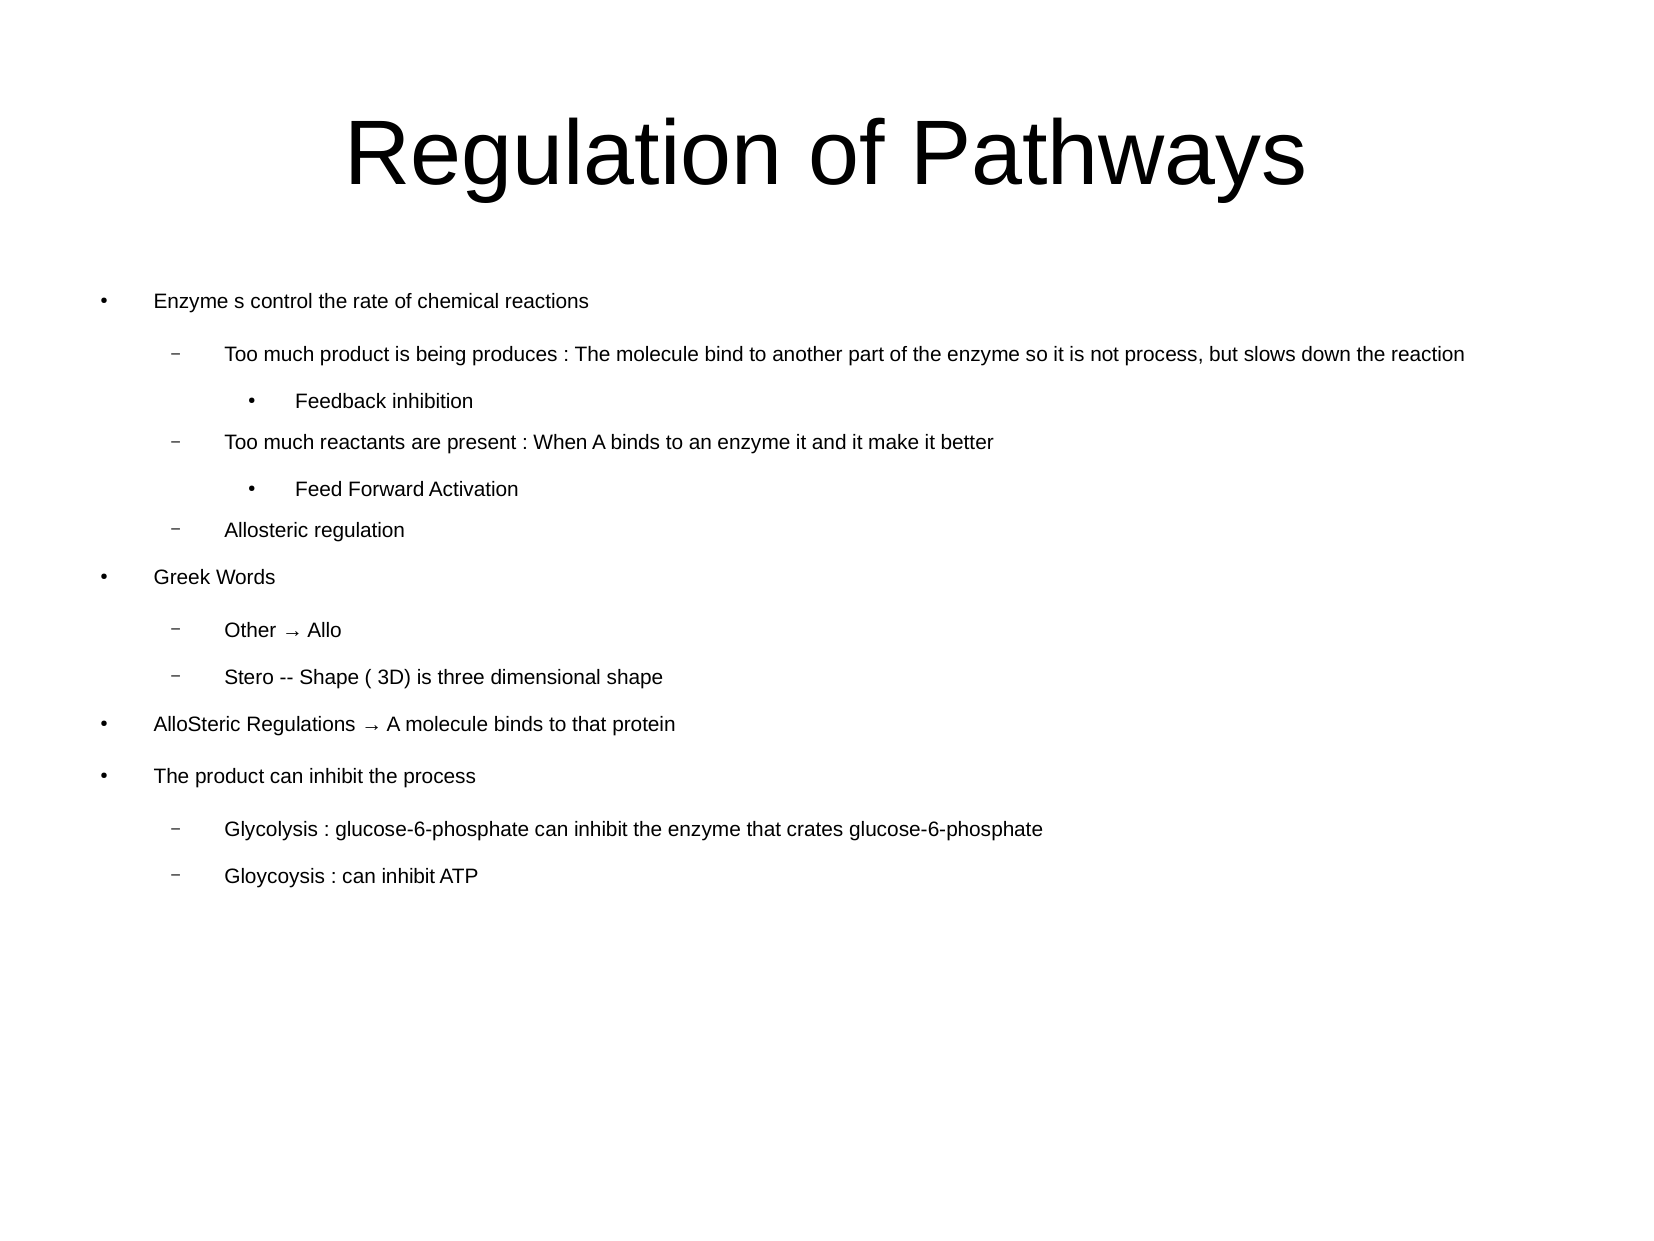

# Regulation of Pathways
Enzyme s control the rate of chemical reactions
Too much product is being produces : The molecule bind to another part of the enzyme so it is not process, but slows down the reaction
Feedback inhibition
Too much reactants are present : When A binds to an enzyme it and it make it better
Feed Forward Activation
Allosteric regulation
Greek Words
Other → Allo
Stero -- Shape ( 3D) is three dimensional shape
AlloSteric Regulations → A molecule binds to that protein
The product can inhibit the process
Glycolysis : glucose-6-phosphate can inhibit the enzyme that crates glucose-6-phosphate
Gloycoysis : can inhibit ATP